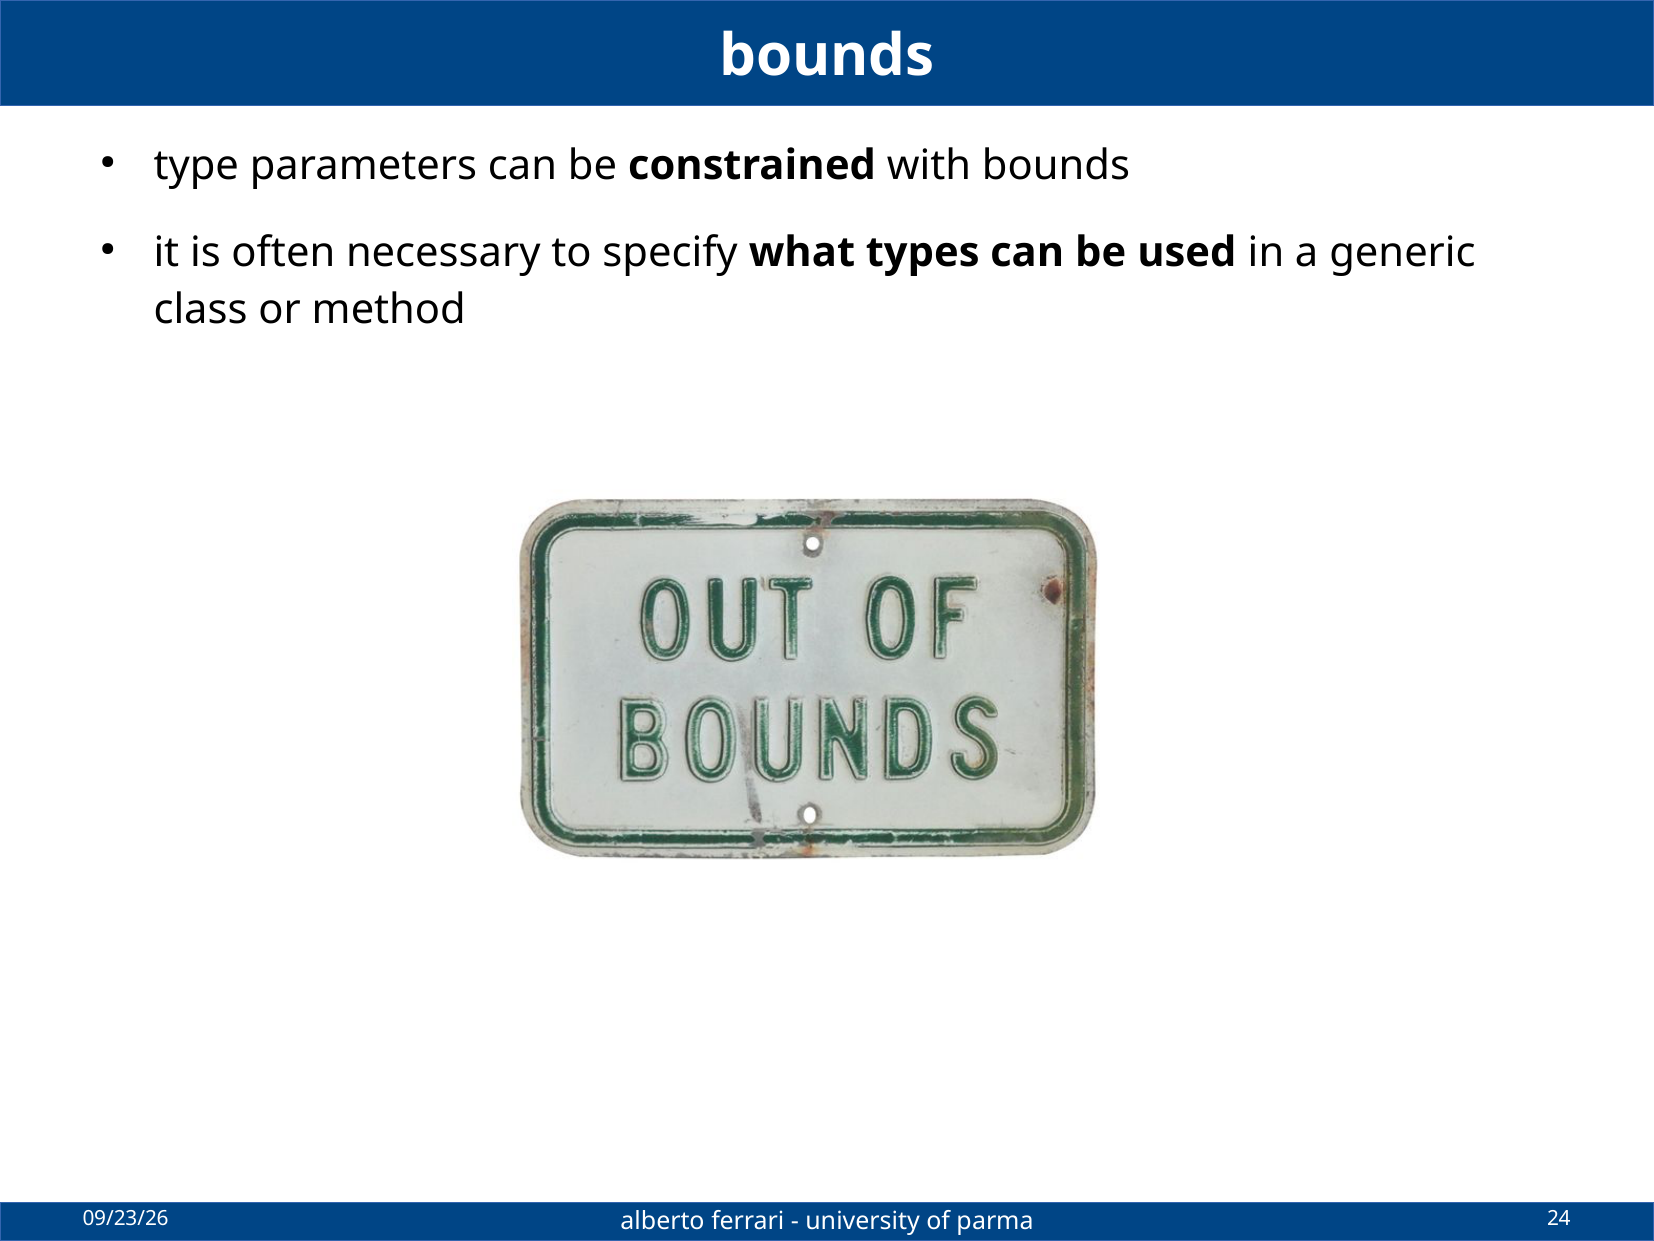

# bounds
type parameters can be constrained with bounds
it is often necessary to specify what types can be used in a generic class or method
alberto ferrari - university of parma
24